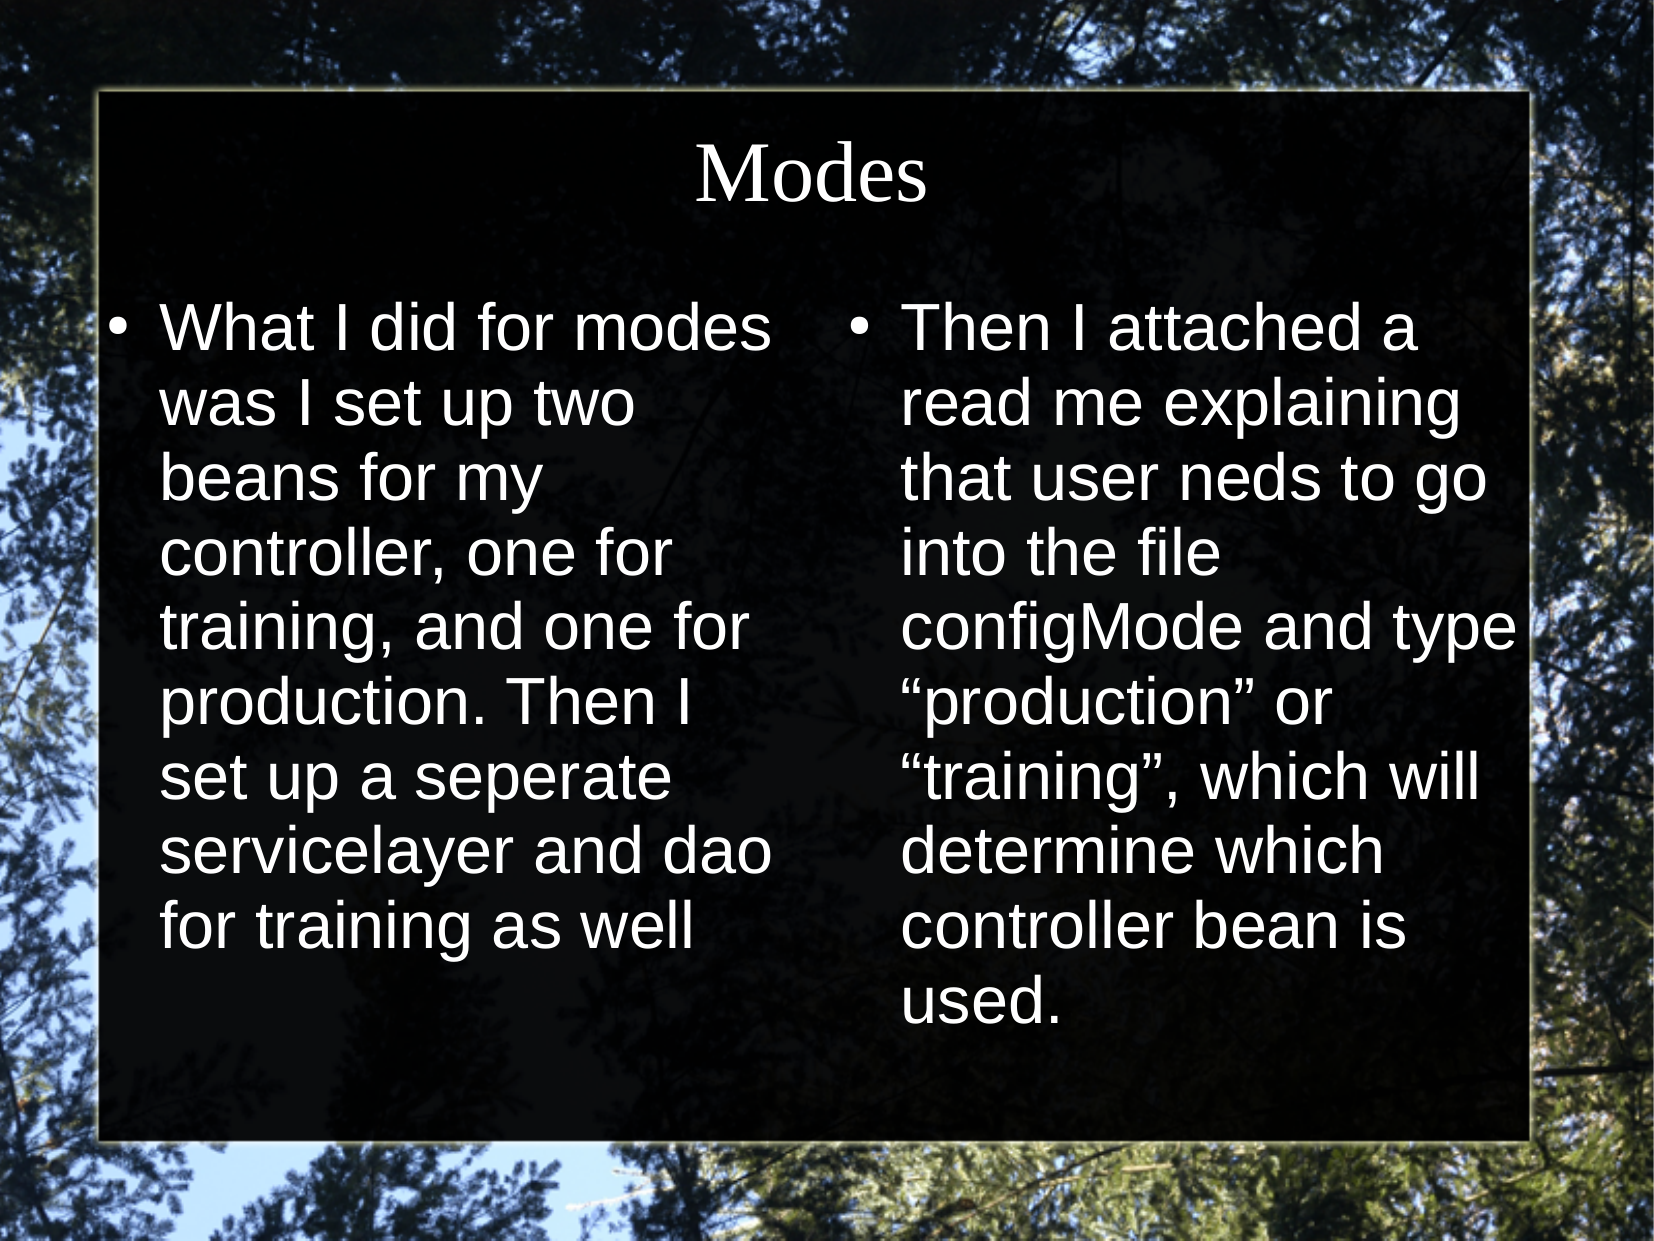

# Modes
What I did for modes was I set up two beans for my controller, one for training, and one for production. Then I set up a seperate servicelayer and dao for training as well
Then I attached a read me explaining that user neds to go into the file configMode and type “production” or “training”, which will determine which controller bean is used.